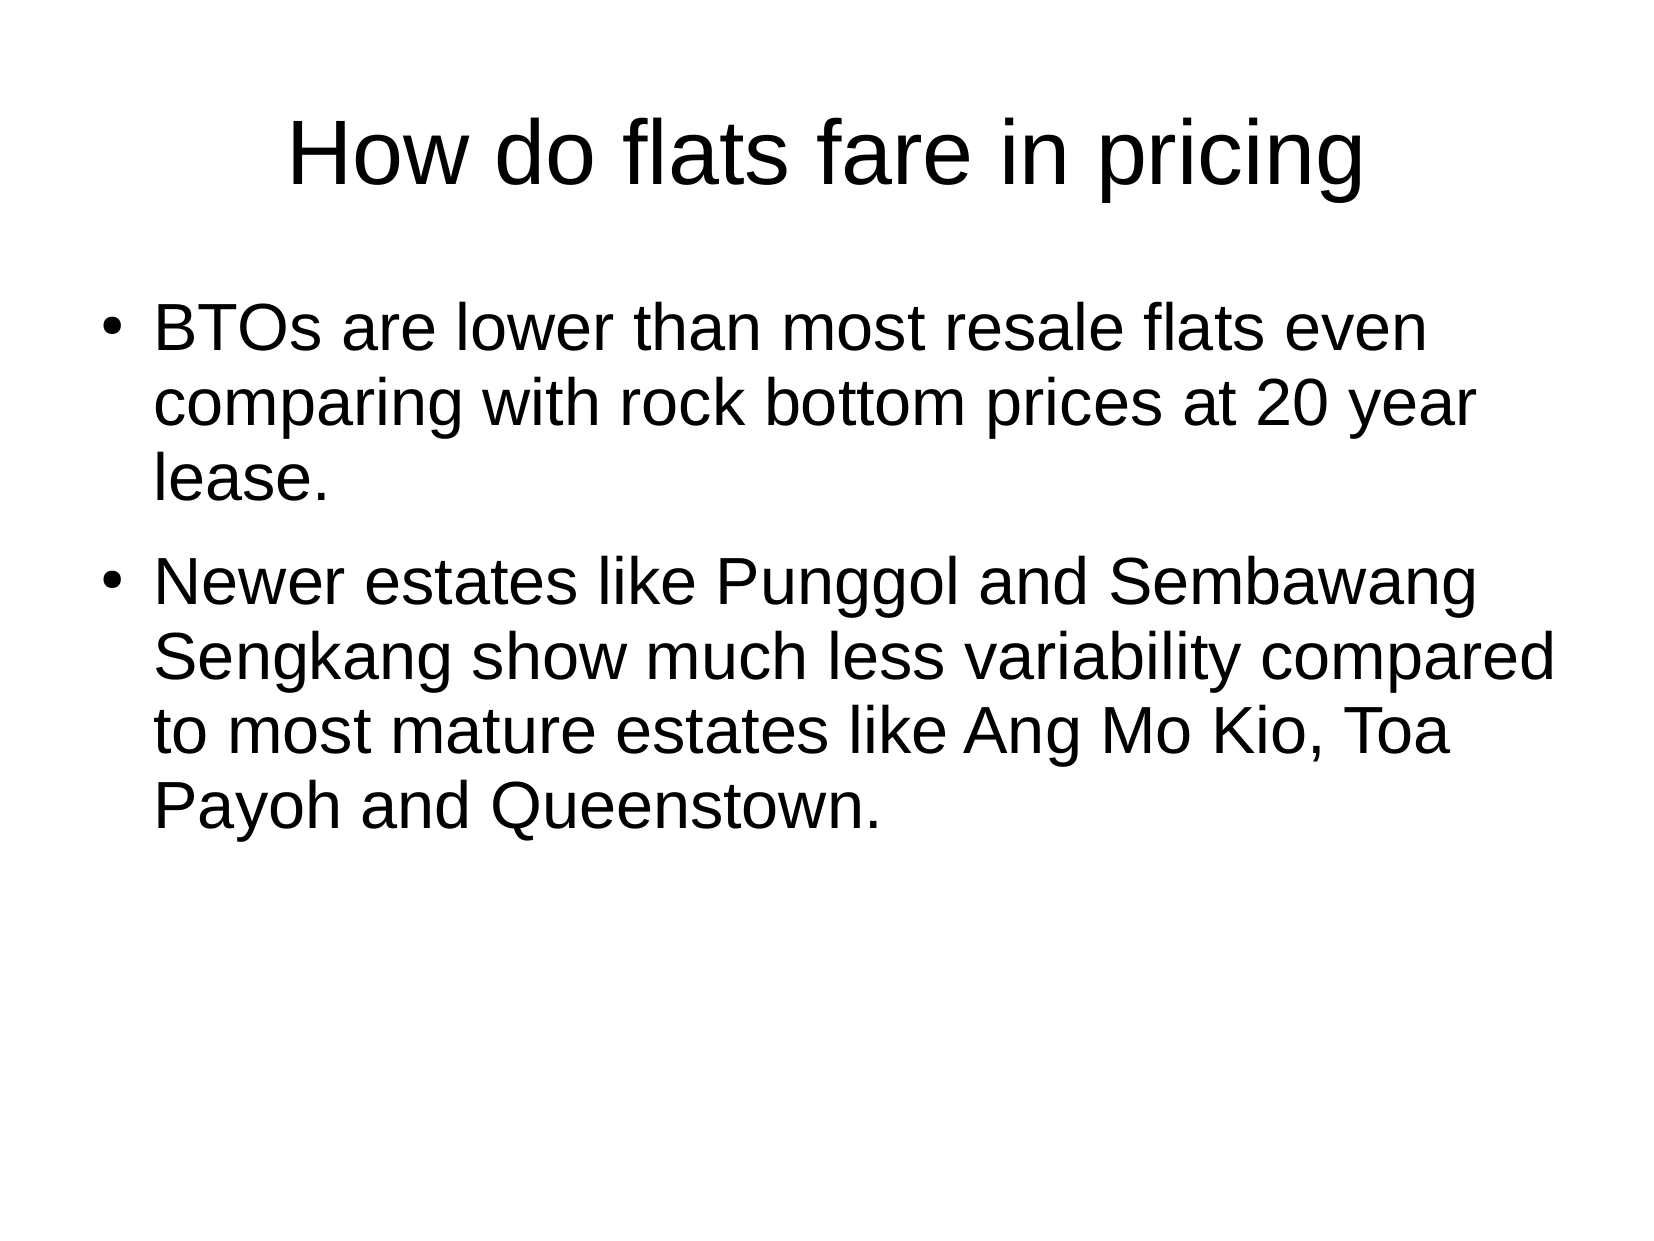

# How do flats fare in pricing
BTOs are lower than most resale flats even comparing with rock bottom prices at 20 year lease.
Newer estates like Punggol and Sembawang Sengkang show much less variability compared to most mature estates like Ang Mo Kio, Toa Payoh and Queenstown.